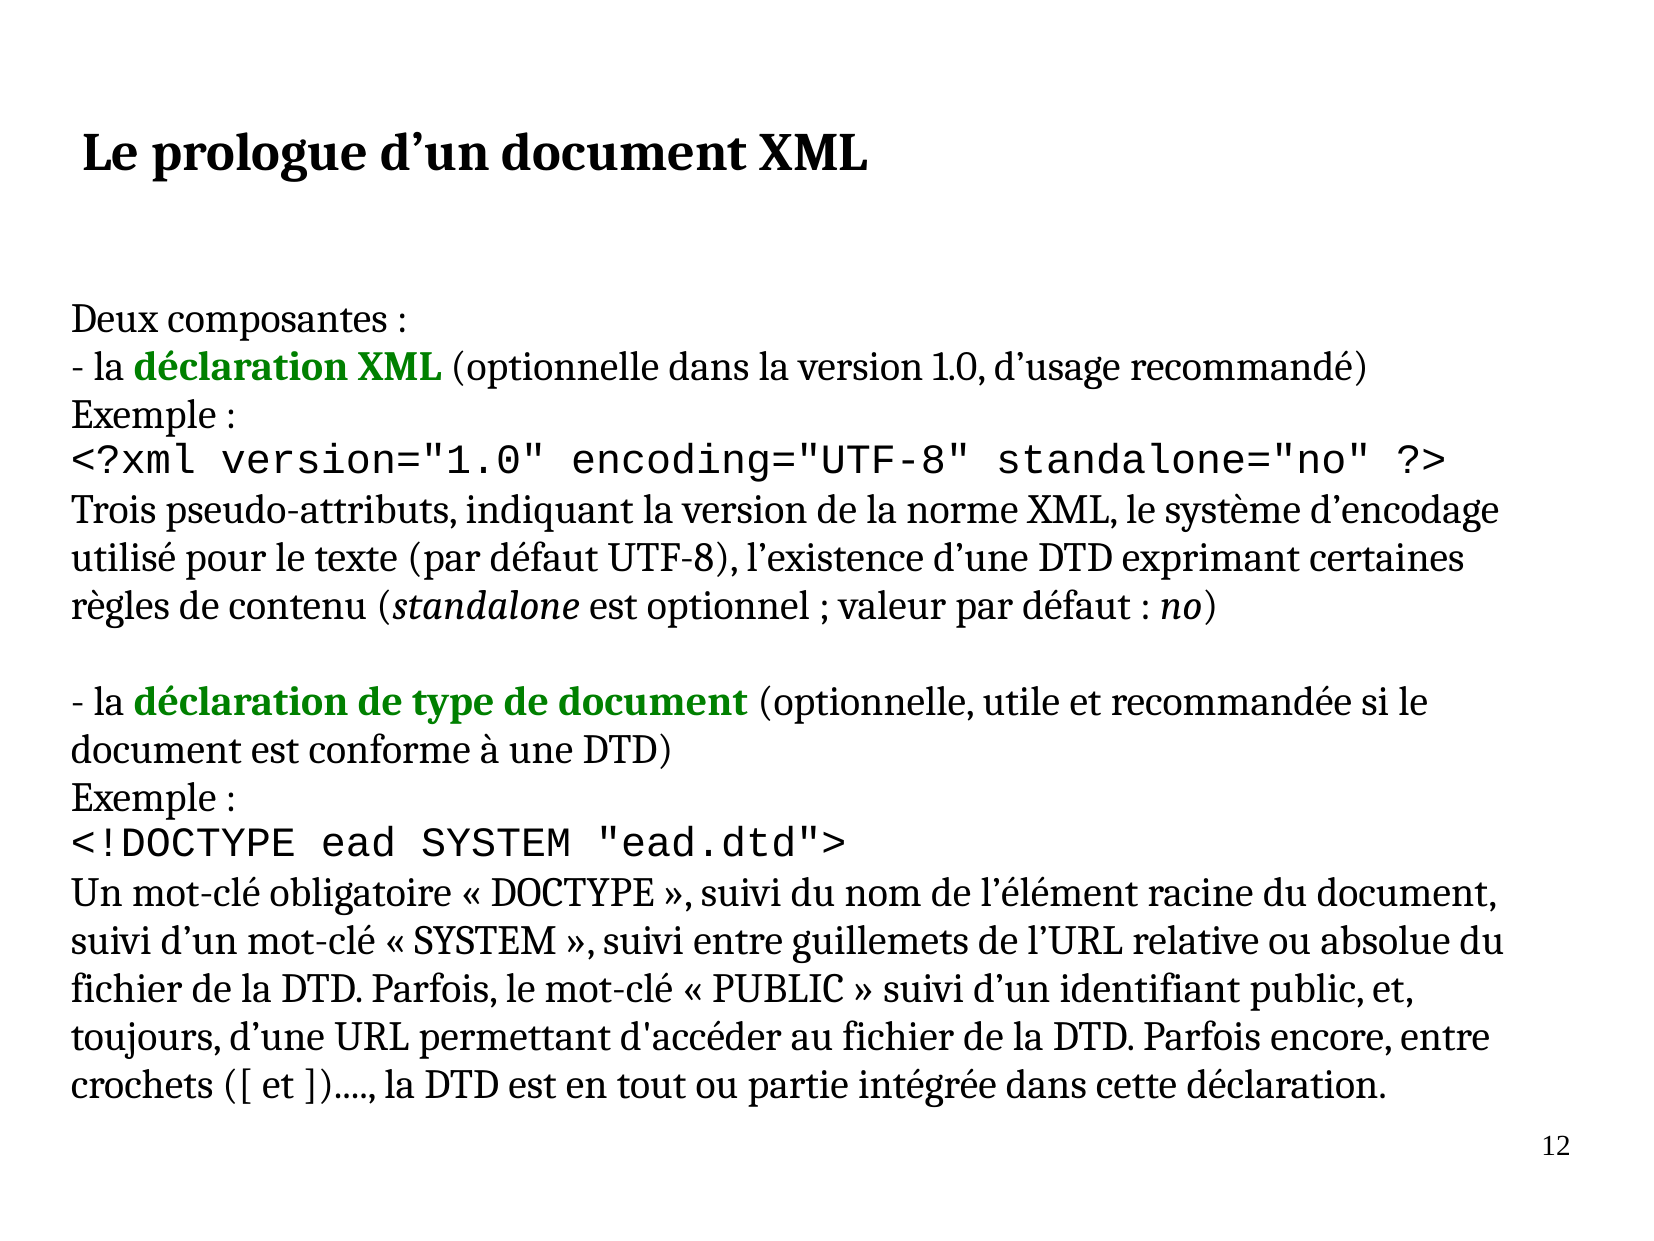

# Le prologue d’un document XML
Deux composantes :
- la déclaration XML (optionnelle dans la version 1.0, d’usage recommandé)
Exemple :
<?xml version="1.0" encoding="UTF-8" standalone="no" ?>
Trois pseudo-attributs, indiquant la version de la norme XML, le système d’encodage utilisé pour le texte (par défaut UTF-8), l’existence d’une DTD exprimant certaines règles de contenu (standalone est optionnel ; valeur par défaut : no)
- la déclaration de type de document (optionnelle, utile et recommandée si le document est conforme à une DTD)
Exemple :
<!DOCTYPE ead SYSTEM "ead.dtd">
Un mot-clé obligatoire « DOCTYPE », suivi du nom de l’élément racine du document, suivi d’un mot-clé « SYSTEM », suivi entre guillemets de l’URL relative ou absolue du fichier de la DTD. Parfois, le mot-clé « PUBLIC » suivi d’un identifiant public, et, toujours, d’une URL permettant d'accéder au fichier de la DTD. Parfois encore, entre crochets ([ et ])...., la DTD est en tout ou partie intégrée dans cette déclaration.
12